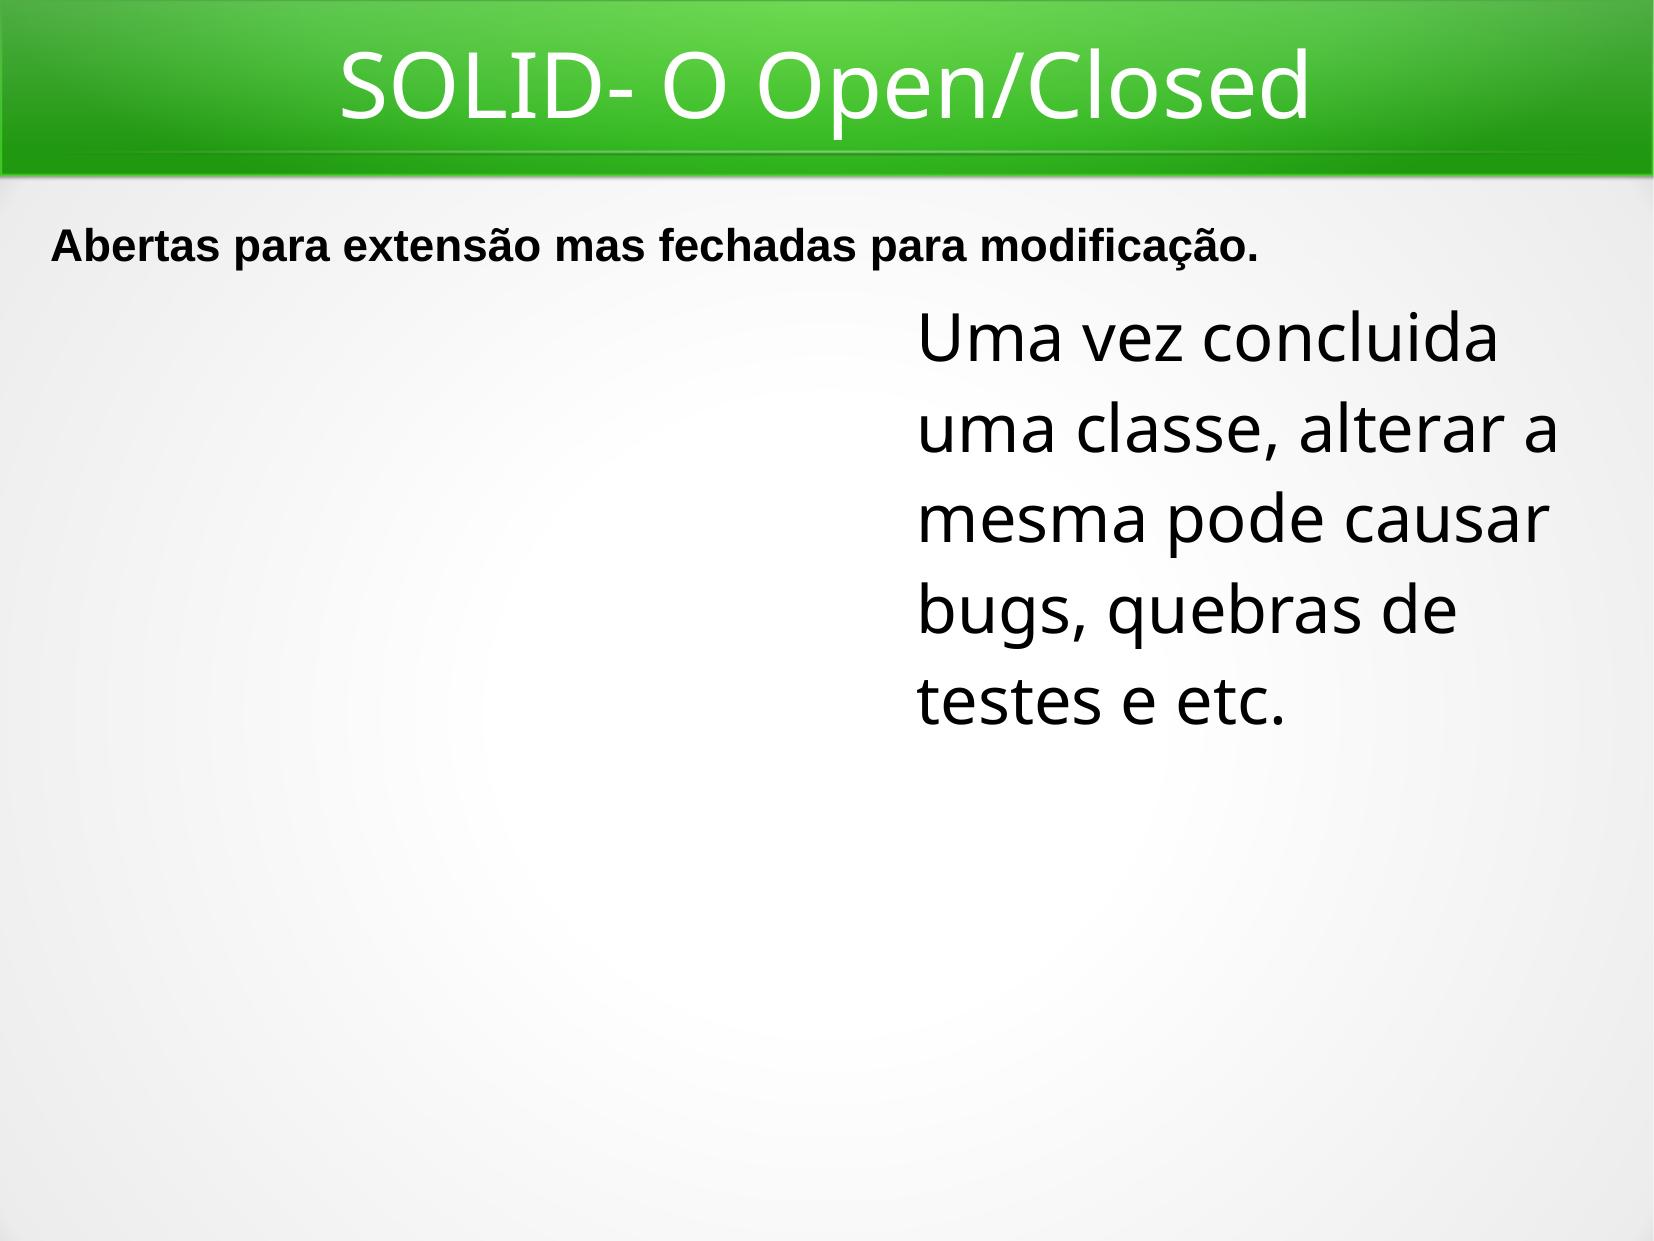

# SOLID- O Open/Closed
Abertas para extensão mas fechadas para modificação.
Uma vez concluida uma classe, alterar a mesma pode causar bugs, quebras de testes e etc.